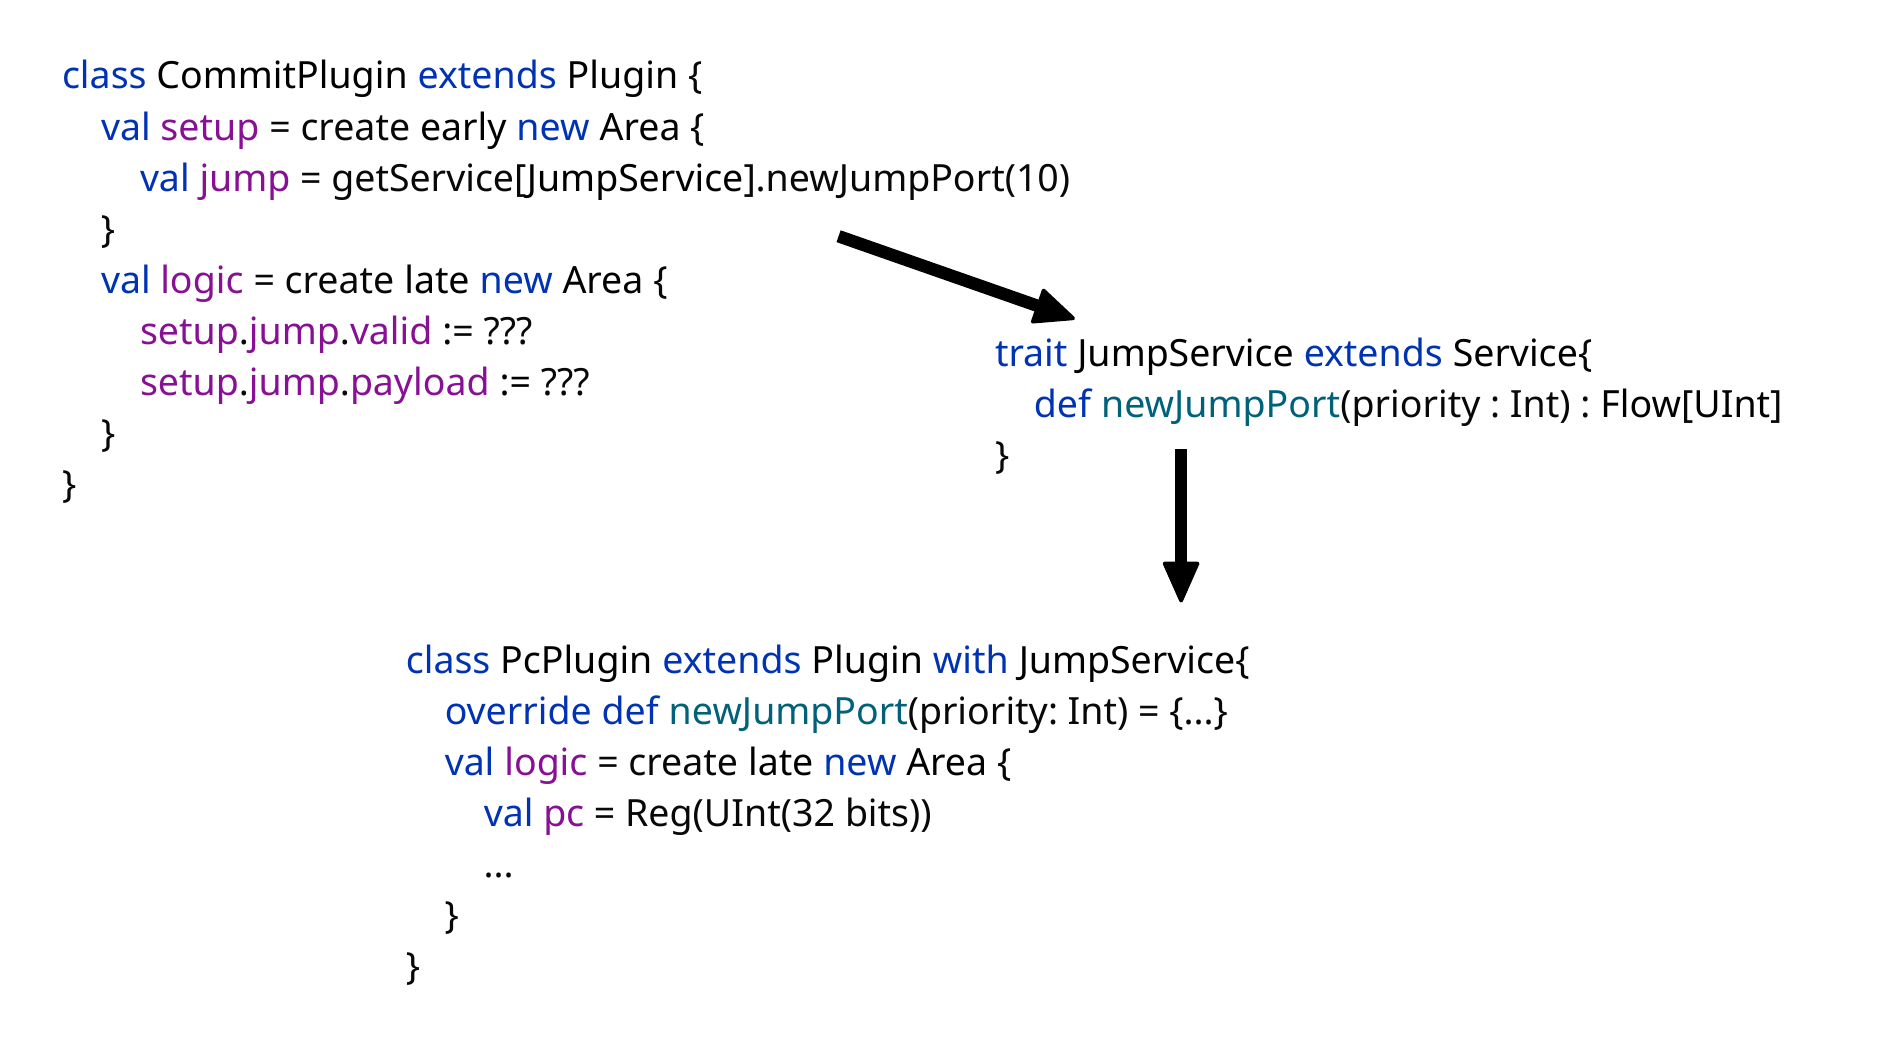

class CommitPlugin extends Plugin {
 val setup = create early new Area {
 val jump = getService[JumpService].newJumpPort(10)
 }
 val logic = create late new Area {
 setup.jump.valid := ???
 setup.jump.payload := ???
 }
}
trait JumpService extends Service{
 def newJumpPort(priority : Int) : Flow[UInt]
}
class PcPlugin extends Plugin with JumpService{
 override def newJumpPort(priority: Int) = {...}
 val logic = create late new Area {
 val pc = Reg(UInt(32 bits))
 ...
 }
}
# Rawrrrr